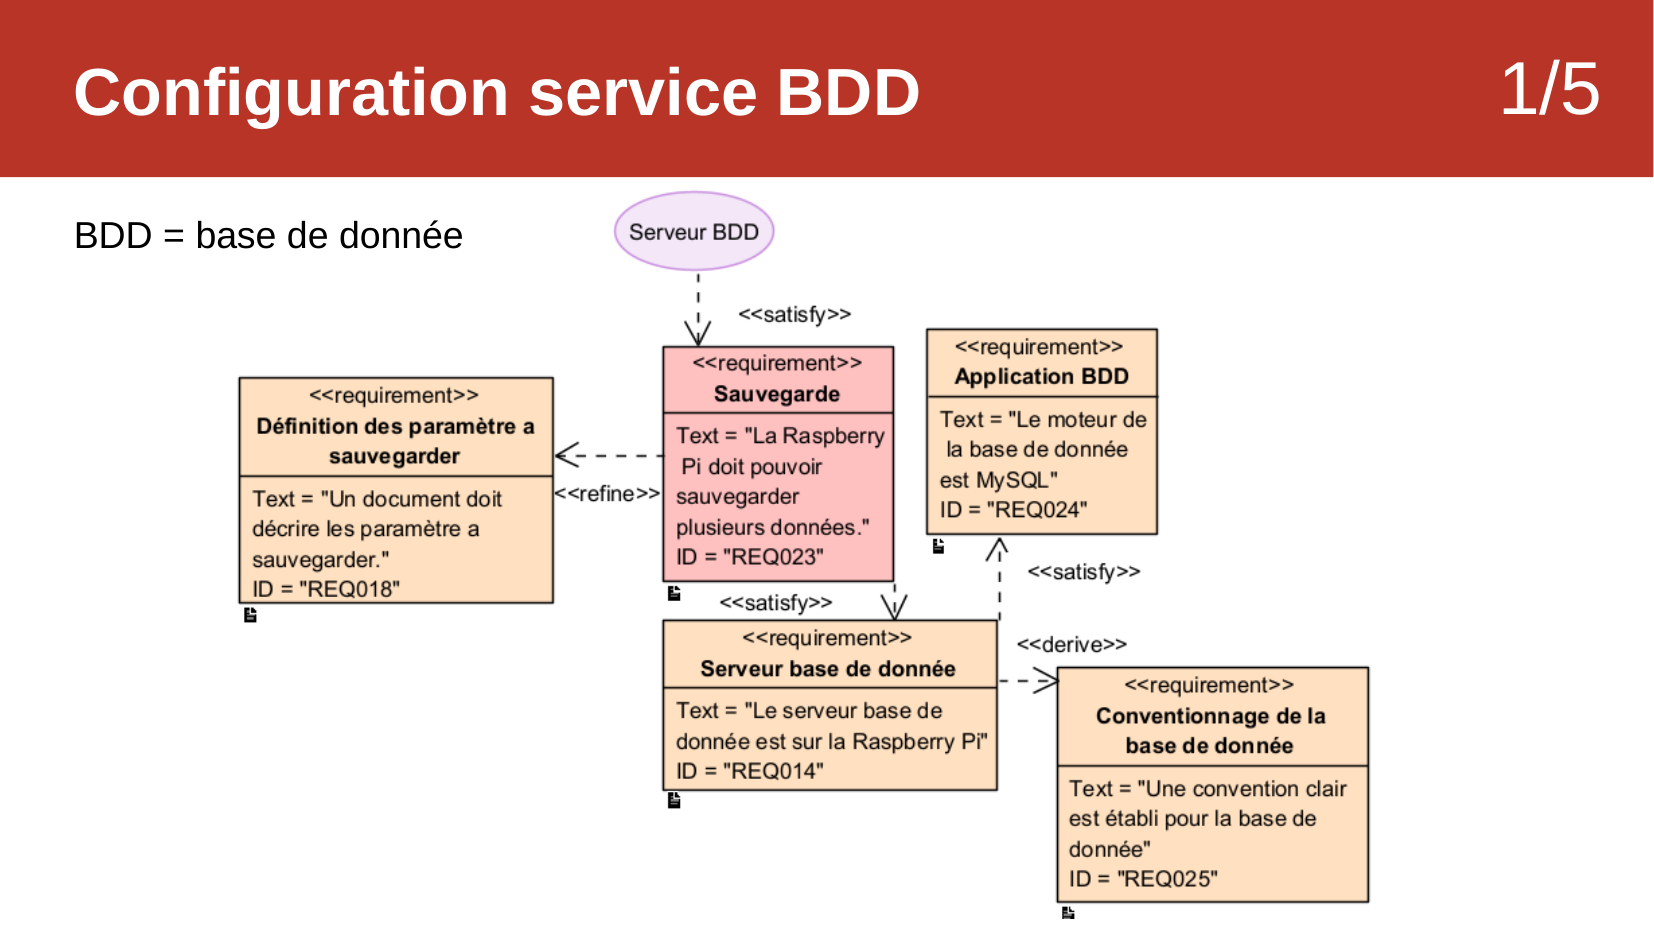

1/5
Configuration service BDD
BDD = base de donnée